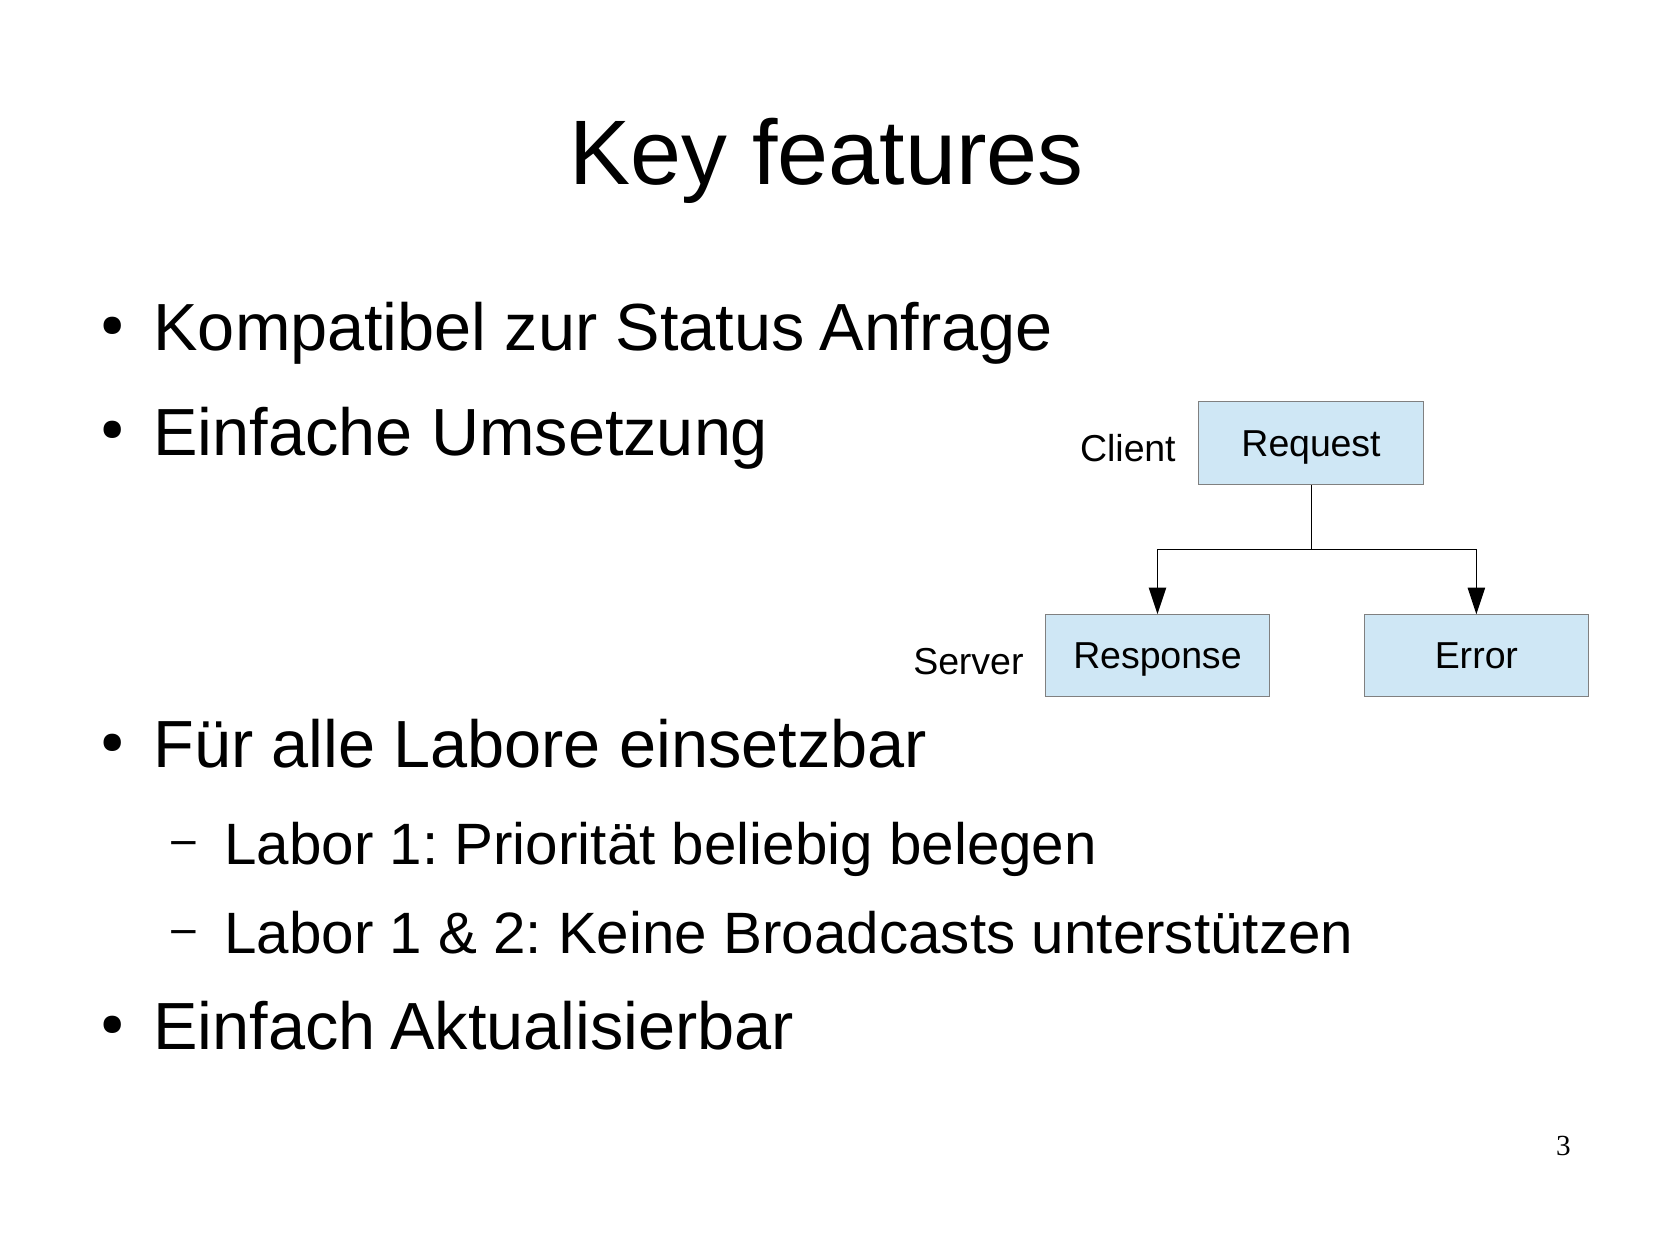

# Key features
Kompatibel zur Status Anfrage
Einfache Umsetzung
Für alle Labore einsetzbar
Labor 1: Priorität beliebig belegen
Labor 1 & 2: Keine Broadcasts unterstützen
Einfach Aktualisierbar
Client
Request
Server
Response
Error
3